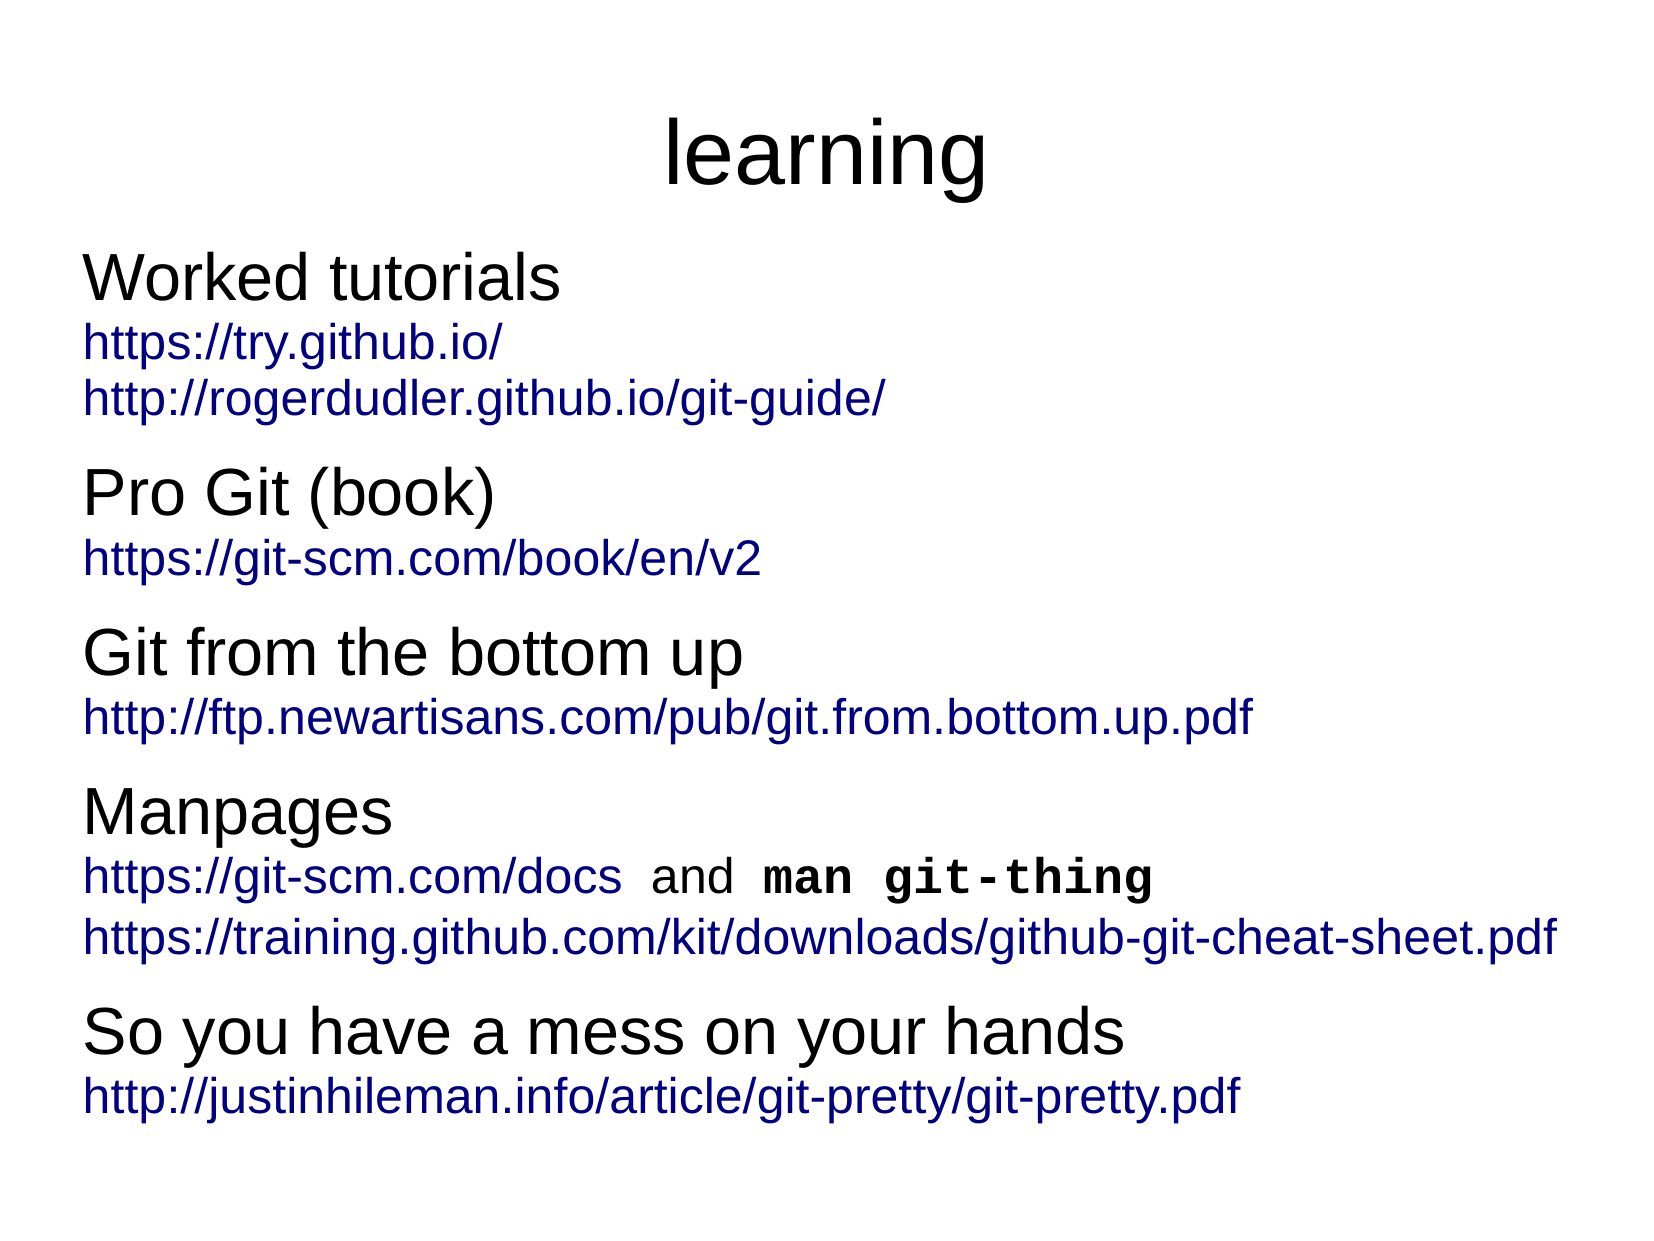

# learning
Worked tutorials
https://try.github.io/
http://rogerdudler.github.io/git-guide/
Pro Git (book)
https://git-scm.com/book/en/v2
Git from the bottom up
http://ftp.newartisans.com/pub/git.from.bottom.up.pdf
Manpages
https://git-scm.com/docs and man git-thing
https://training.github.com/kit/downloads/github-git-cheat-sheet.pdf
So you have a mess on your hands
http://justinhileman.info/article/git-pretty/git-pretty.pdf